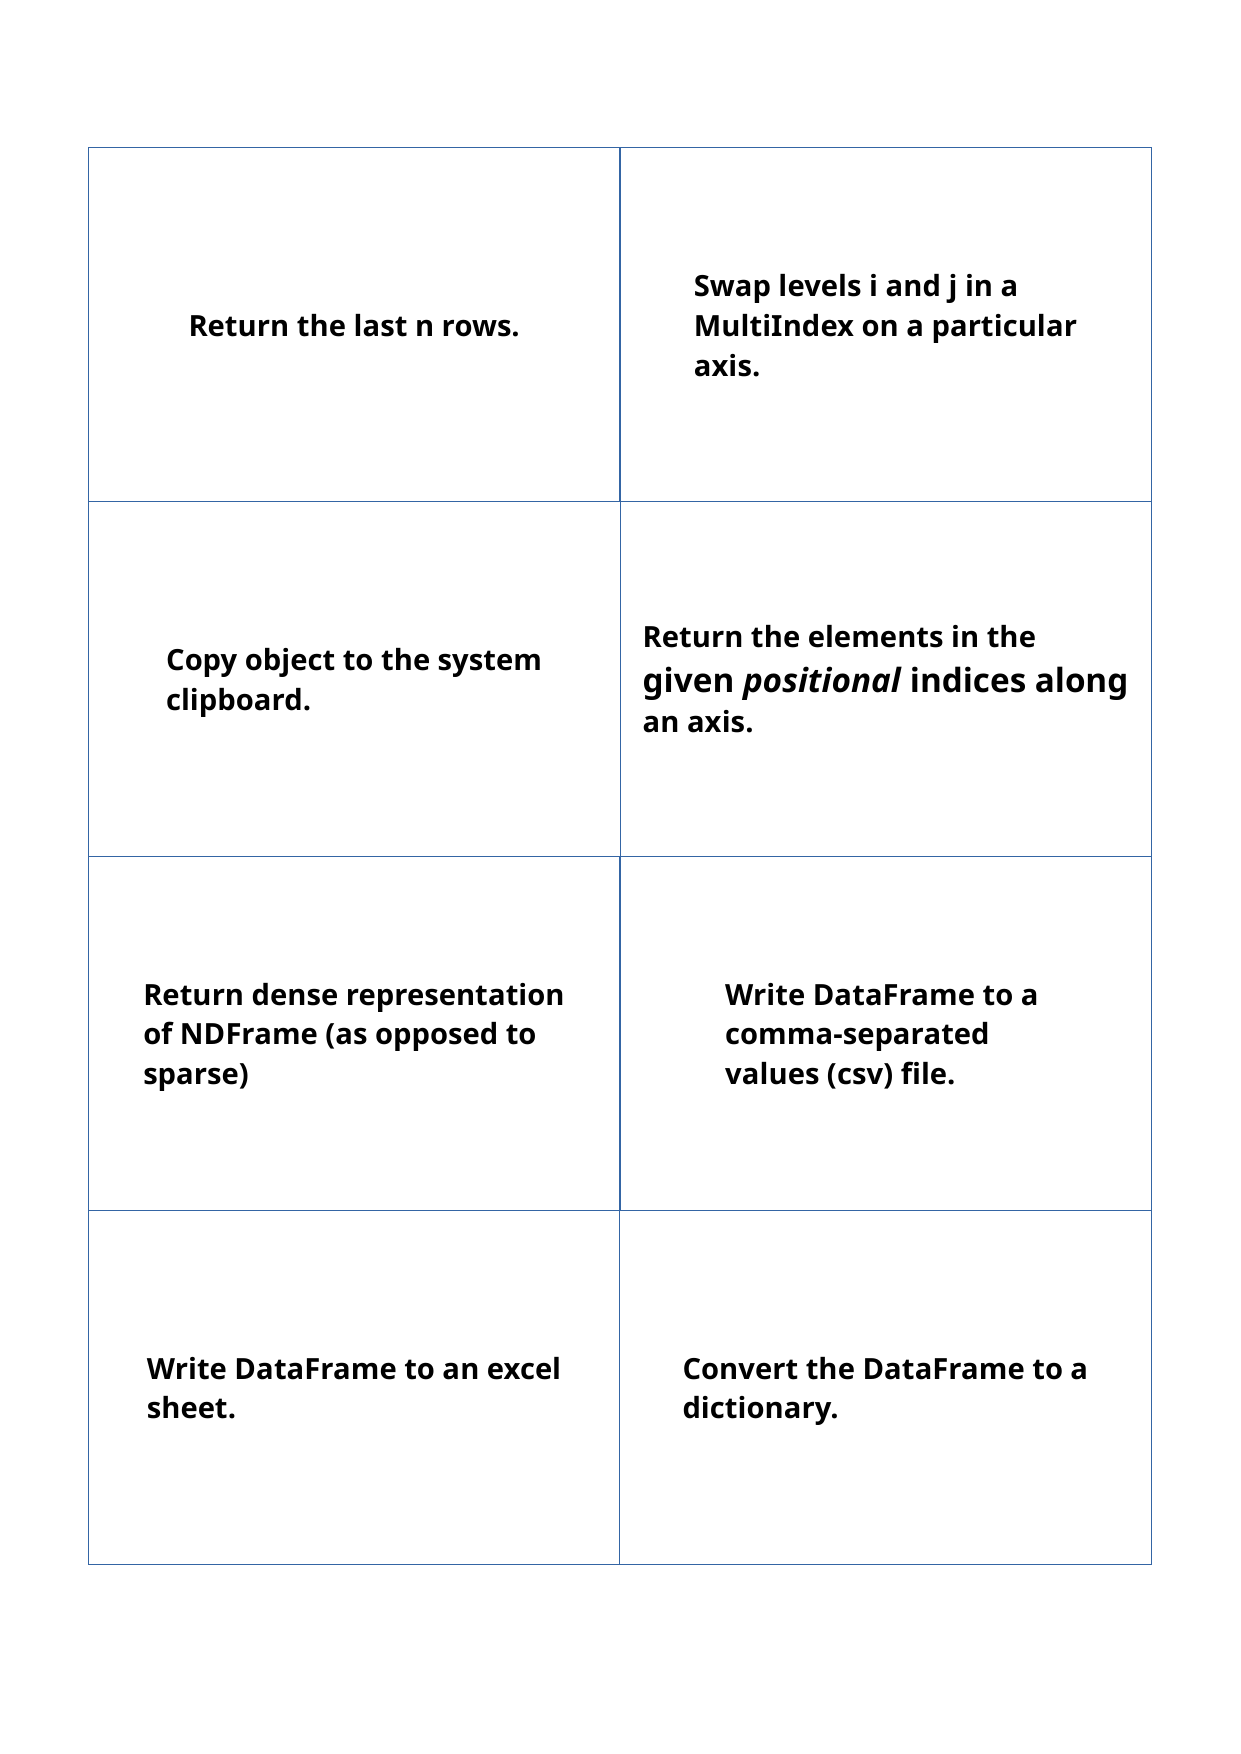

Return the last n rows.
Swap levels i and j in a
MultiIndex on a particular
axis.
Copy object to the system
clipboard.
Return the elements in the
given positional indices along
an axis.
Return dense representation
of NDFrame (as opposed to
sparse)
Write DataFrame to a
comma-separated
values (csv) file.
Write DataFrame to an excel
sheet.
Convert the DataFrame to a
dictionary.